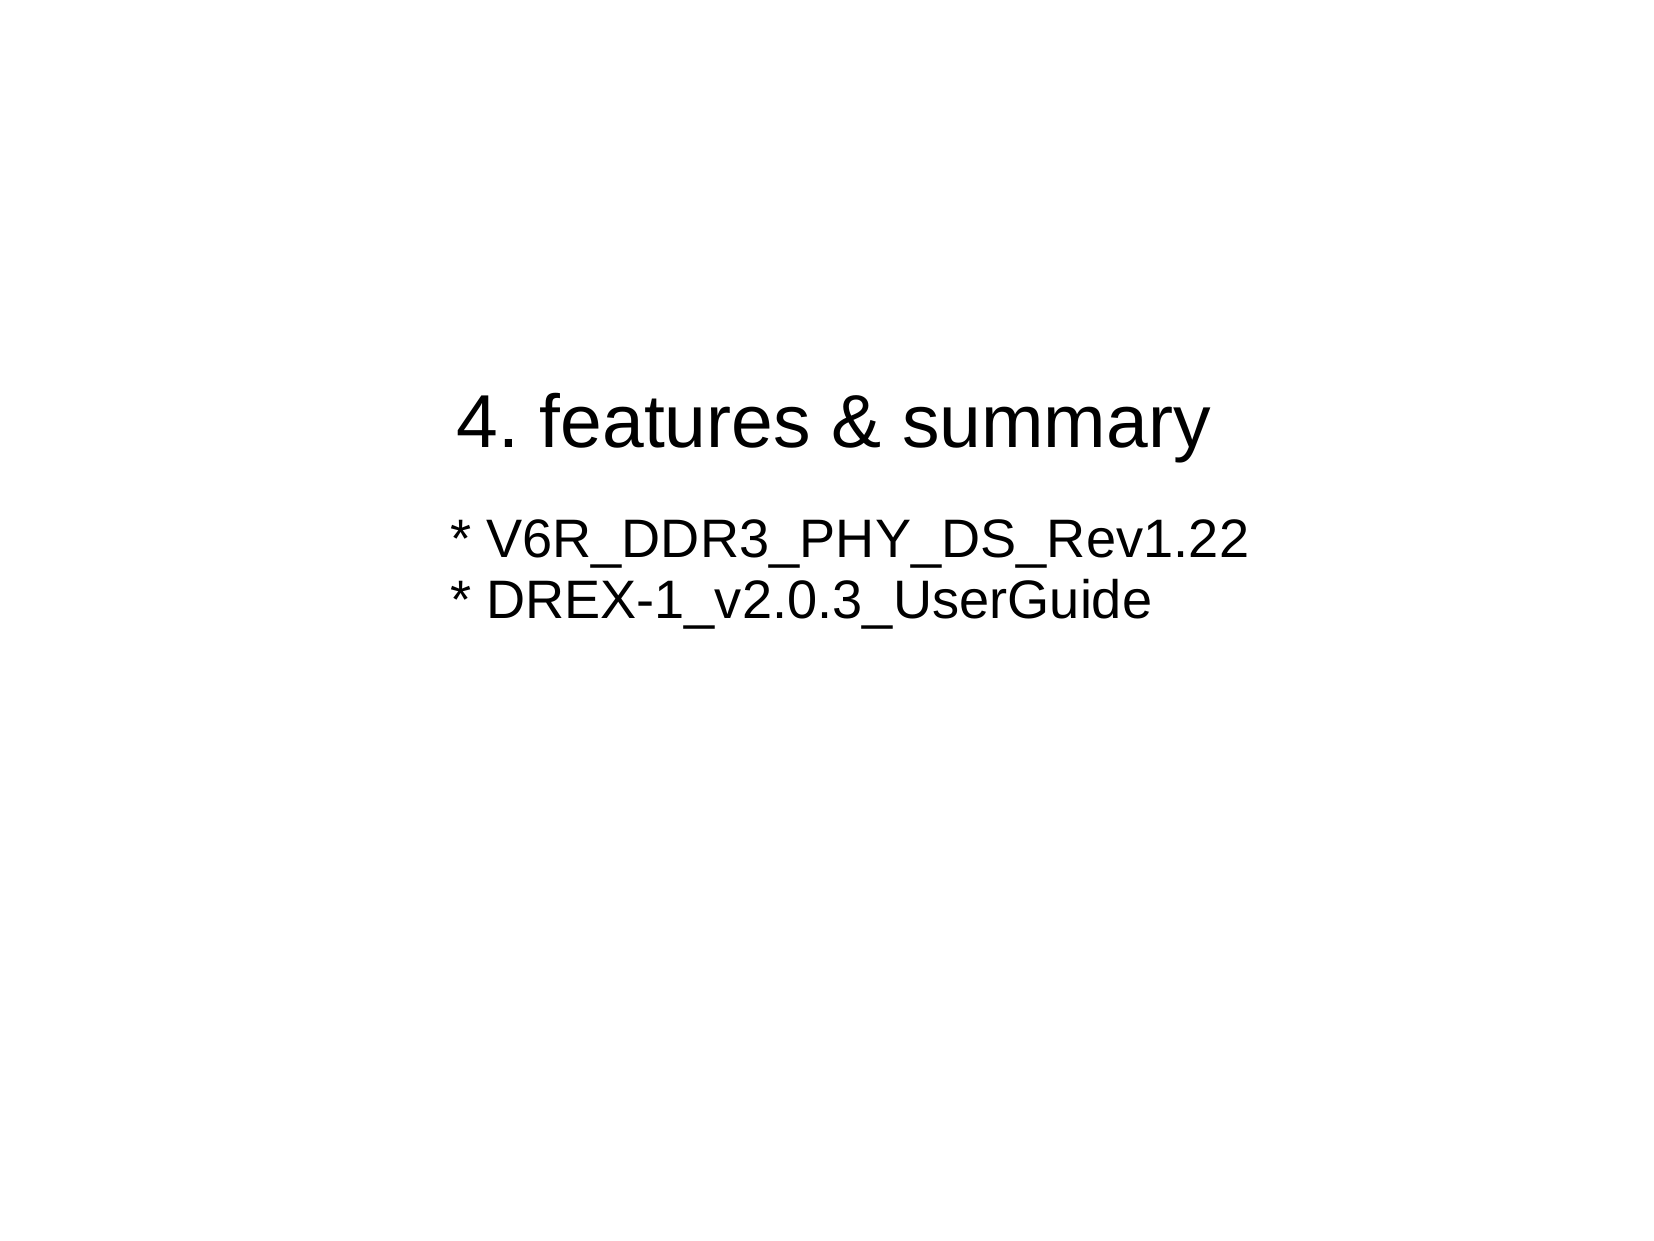

# 4. features & summary
* V6R_DDR3_PHY_DS_Rev1.22
* DREX-1_v2.0.3_UserGuide